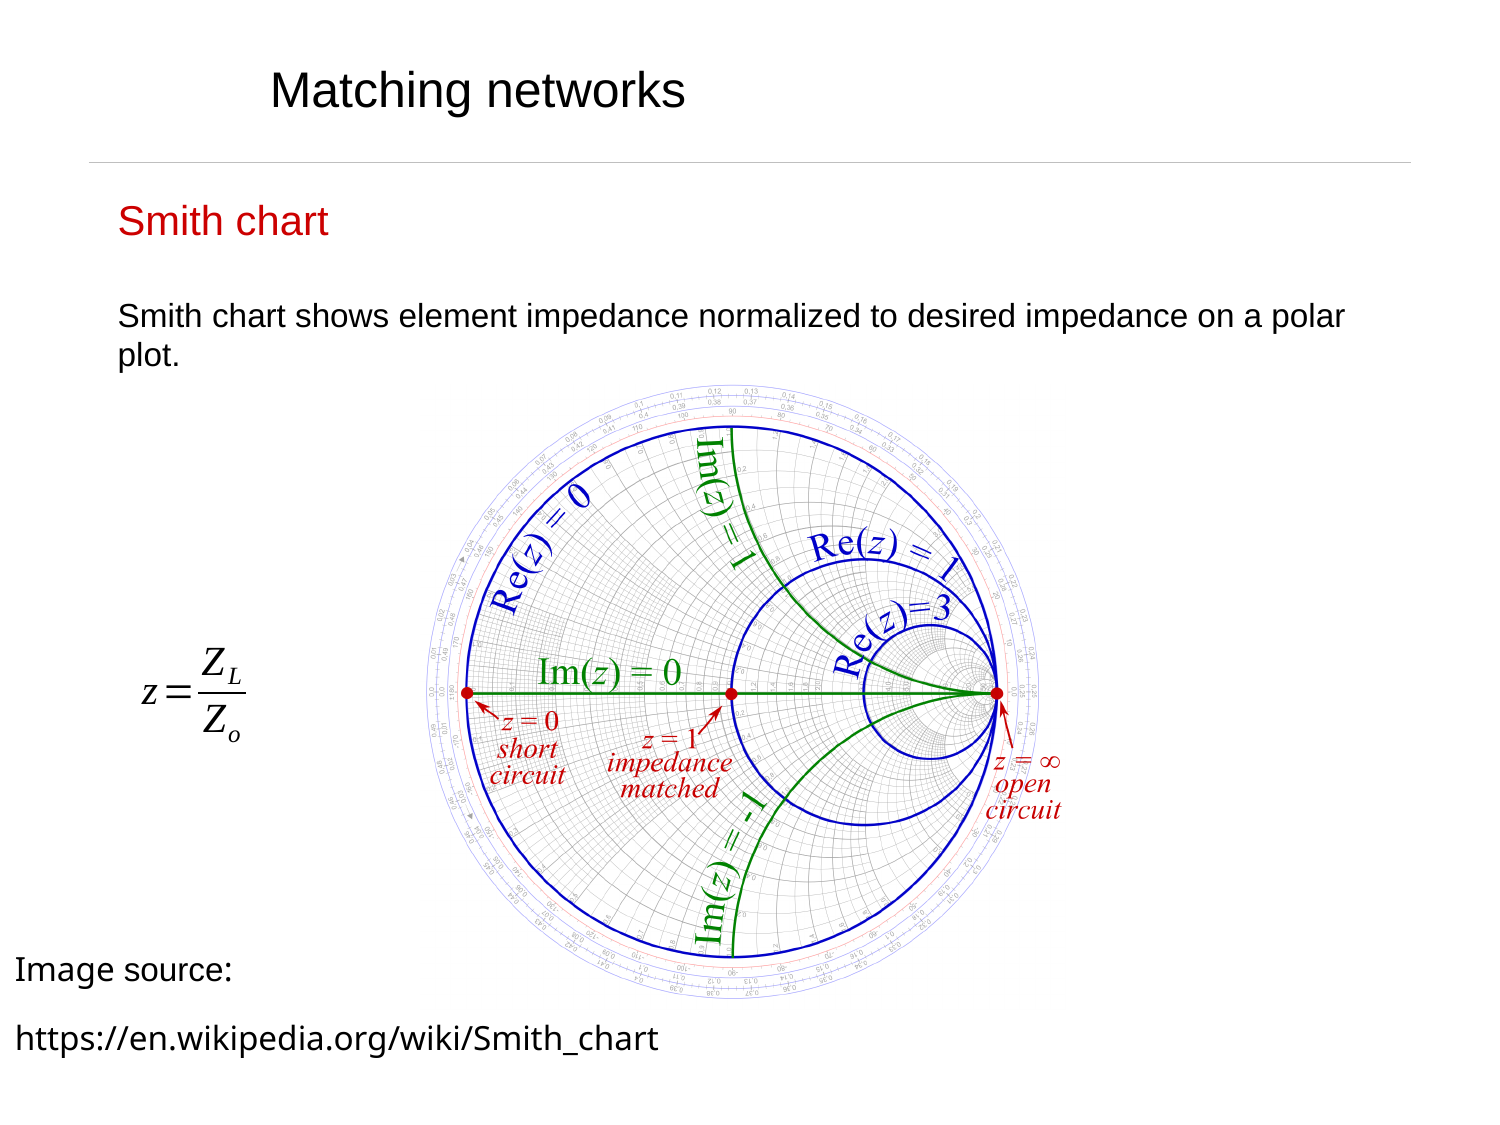

Matching networks
# Smith chart
Smith chart shows element impedance normalized to desired impedance on a polar plot.
Image source:
https://en.wikipedia.org/wiki/Smith_chart